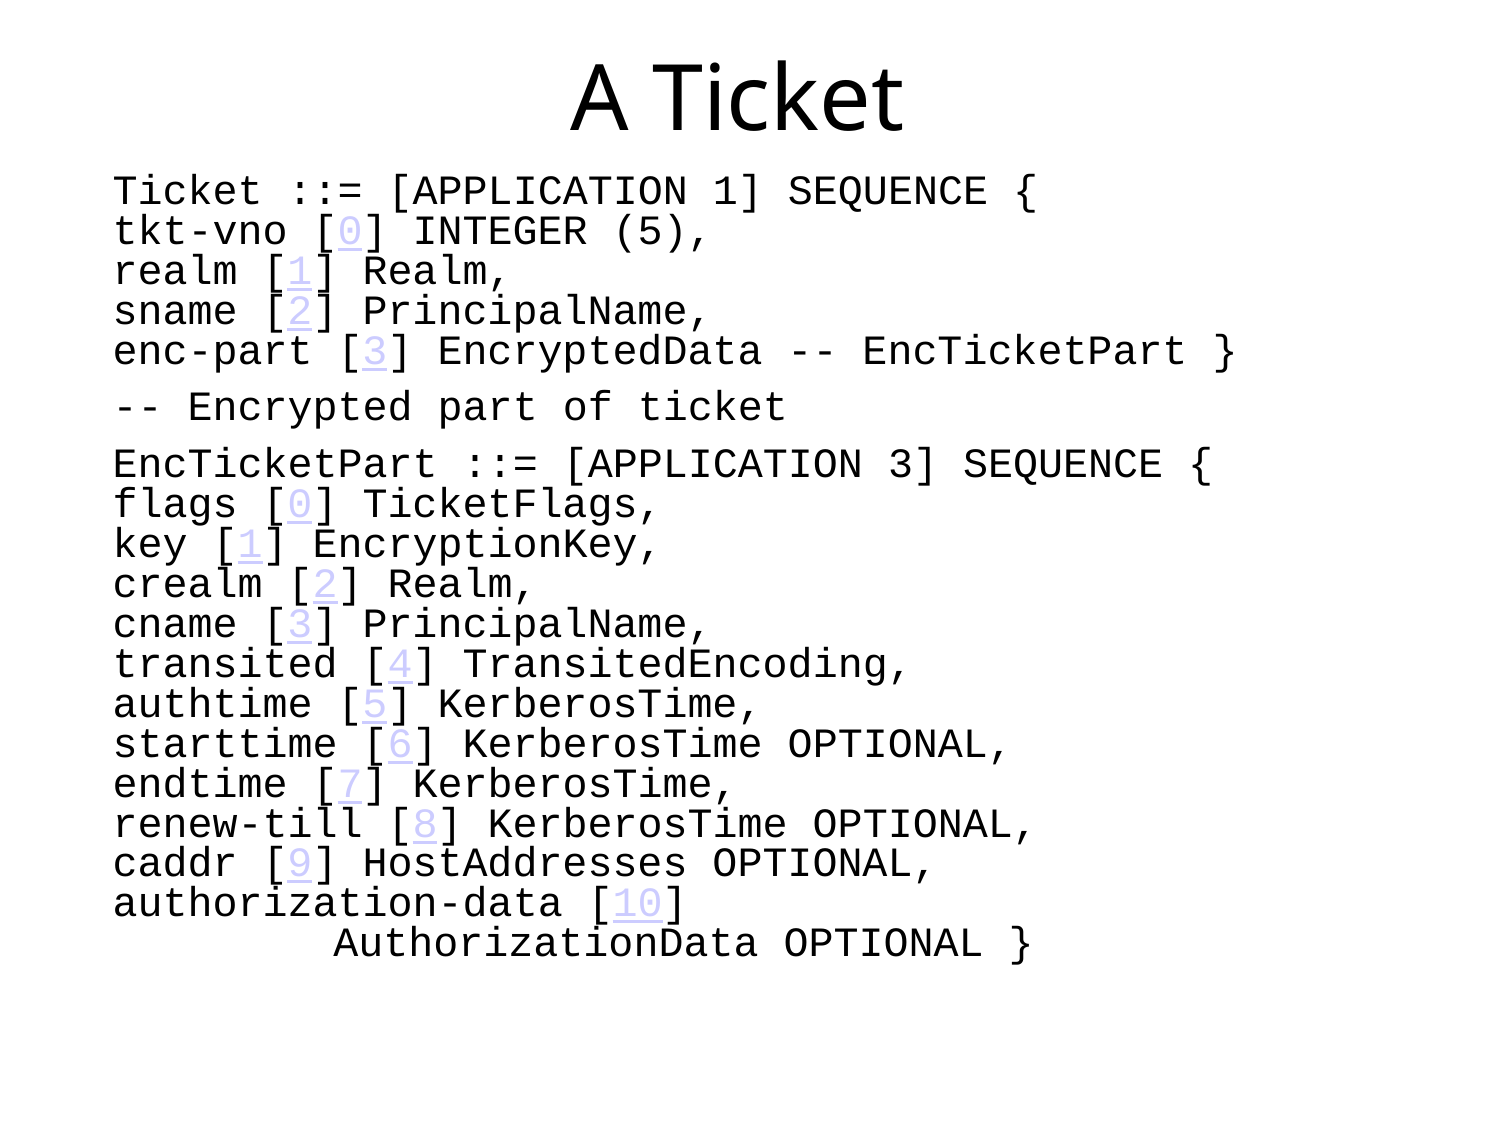

A Ticket
Ticket ::= [APPLICATION 1] SEQUENCE {
tkt-vno [0] INTEGER (5),
realm [1] Realm,
sname [2] PrincipalName,
enc-part [3] EncryptedData -- EncTicketPart }
-- Encrypted part of ticket
EncTicketPart ::= [APPLICATION 3] SEQUENCE {
flags [0] TicketFlags,
key [1] EncryptionKey,
crealm [2] Realm,
cname [3] PrincipalName,
transited [4] TransitedEncoding,
authtime [5] KerberosTime,
starttime [6] KerberosTime OPTIONAL,
endtime [7] KerberosTime,
renew-till [8] KerberosTime OPTIONAL,
caddr [9] HostAddresses OPTIONAL,
authorization-data [10]
			AuthorizationData OPTIONAL }